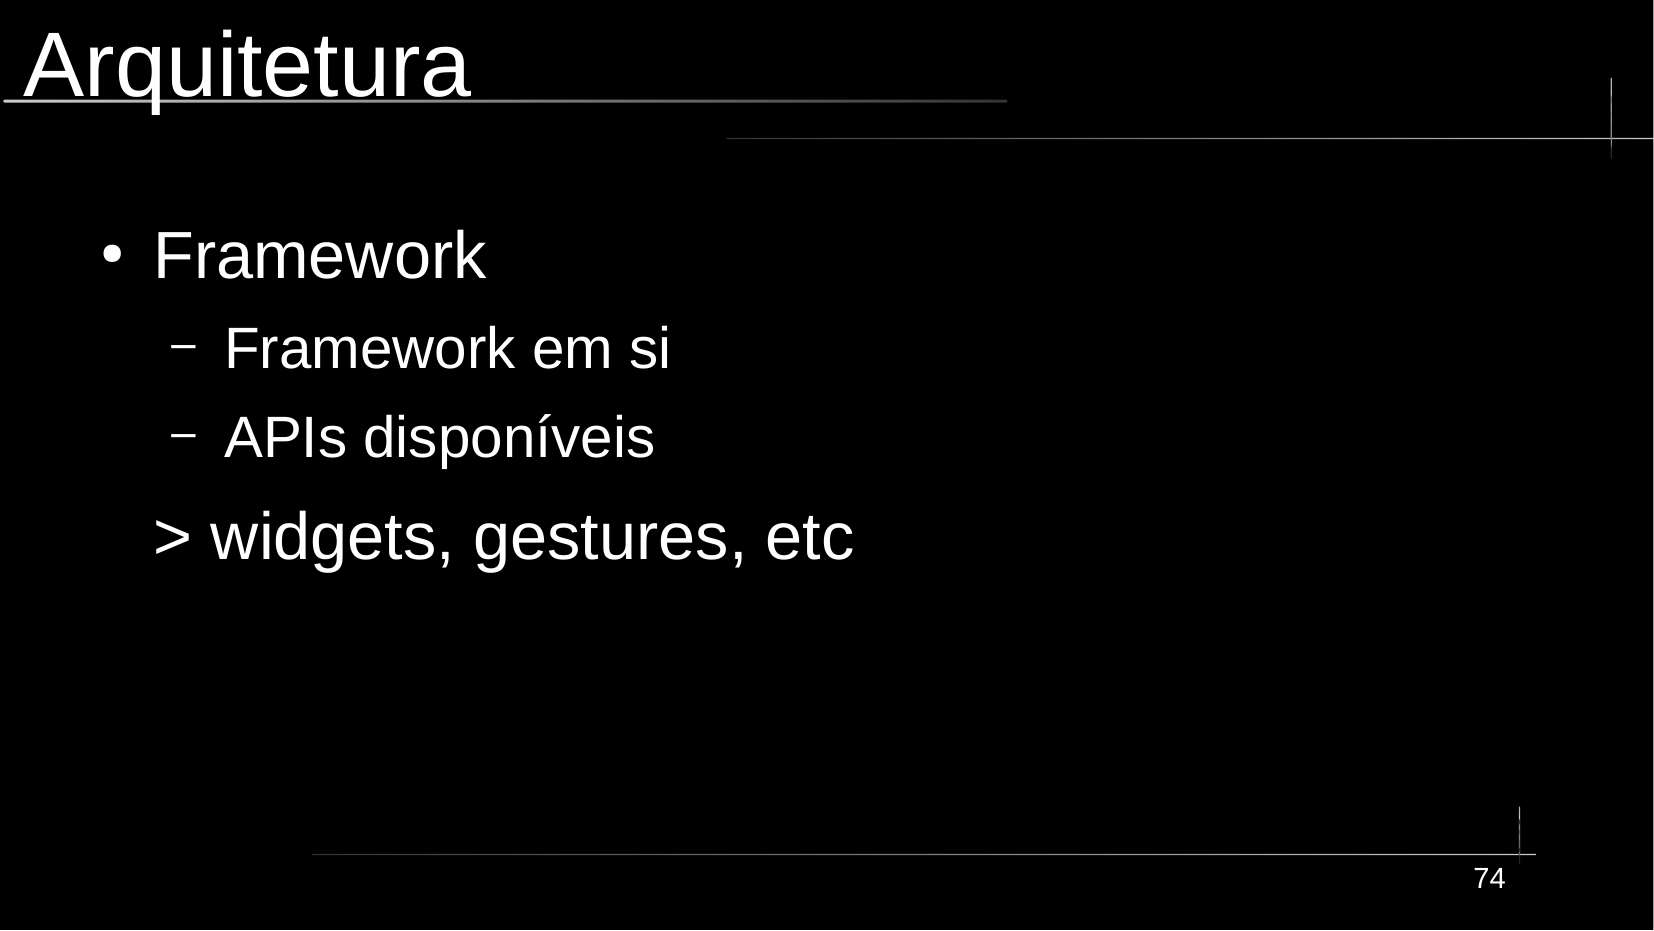

# Arquitetura
Framework
Framework em si
APIs disponíveis
> widgets, gestures, etc
74